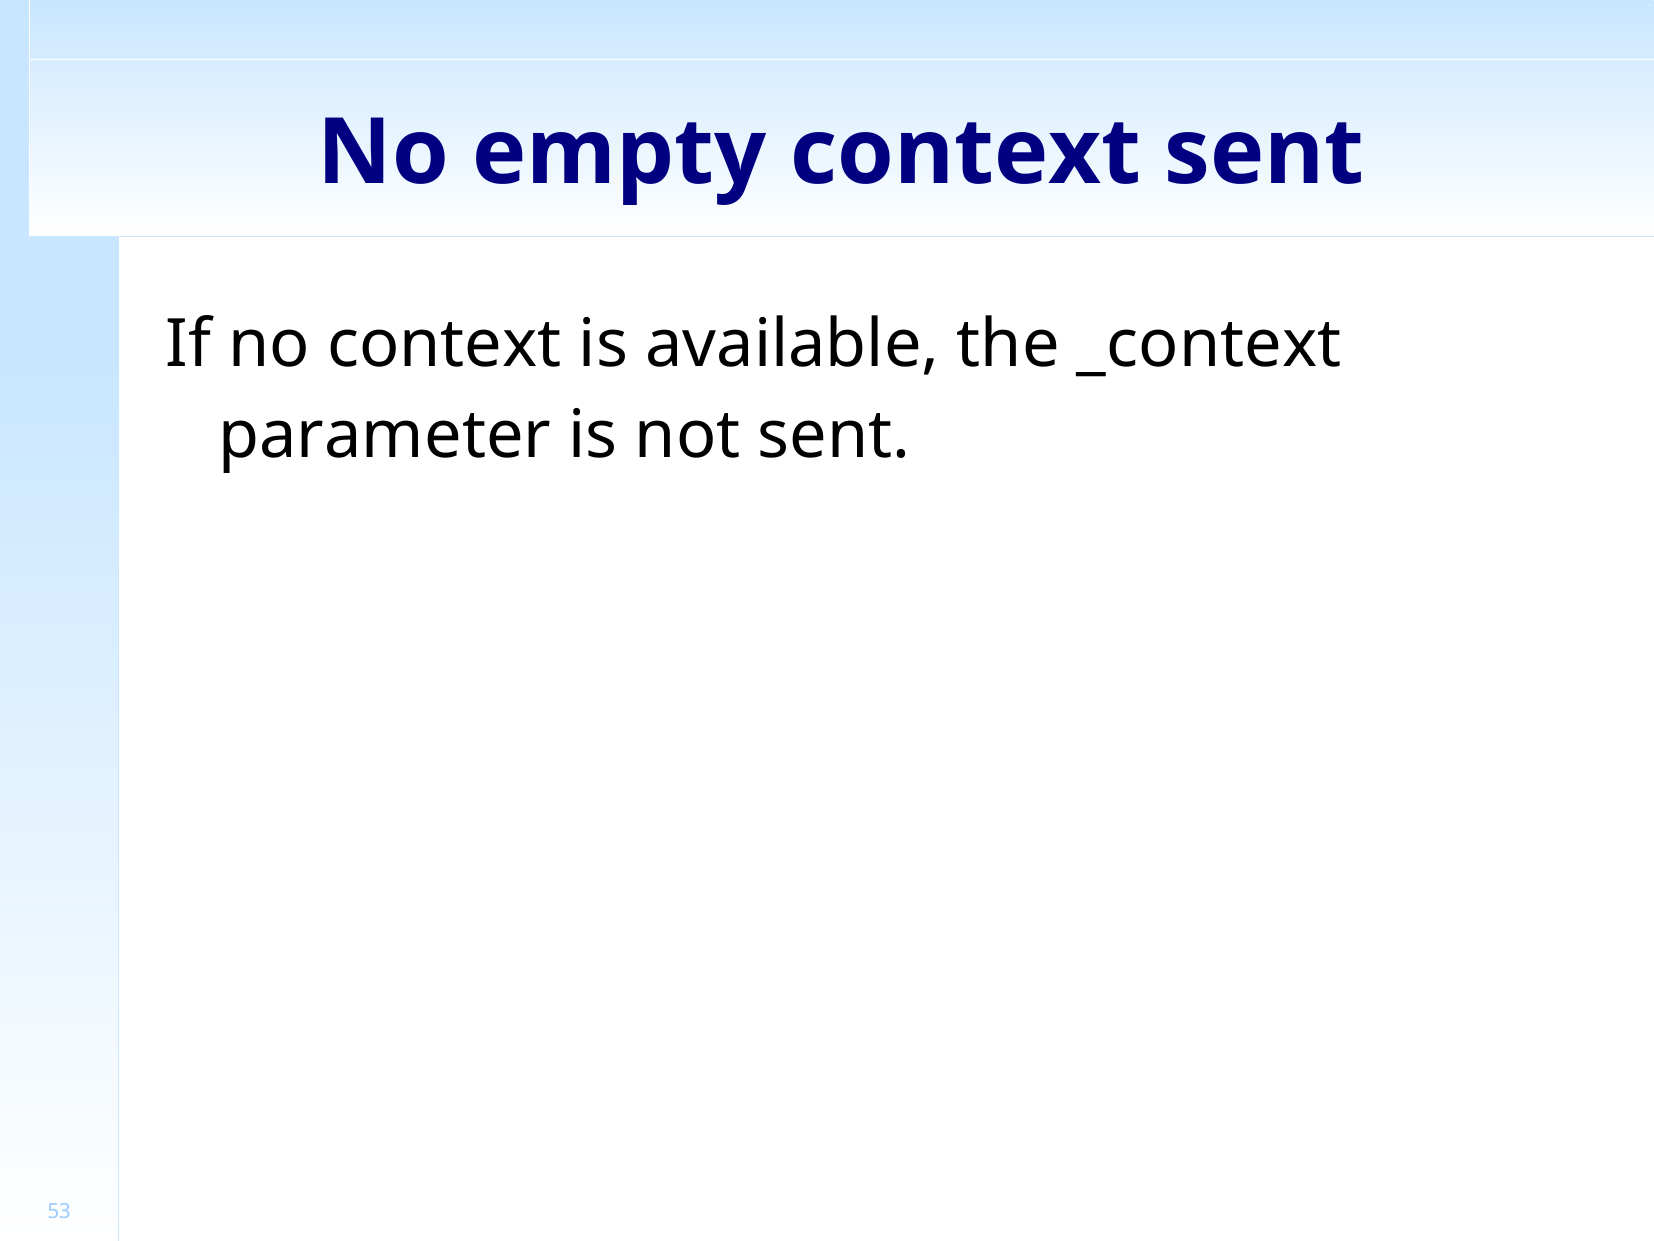

# No empty context sent
If no context is available, the _context parameter is not sent.